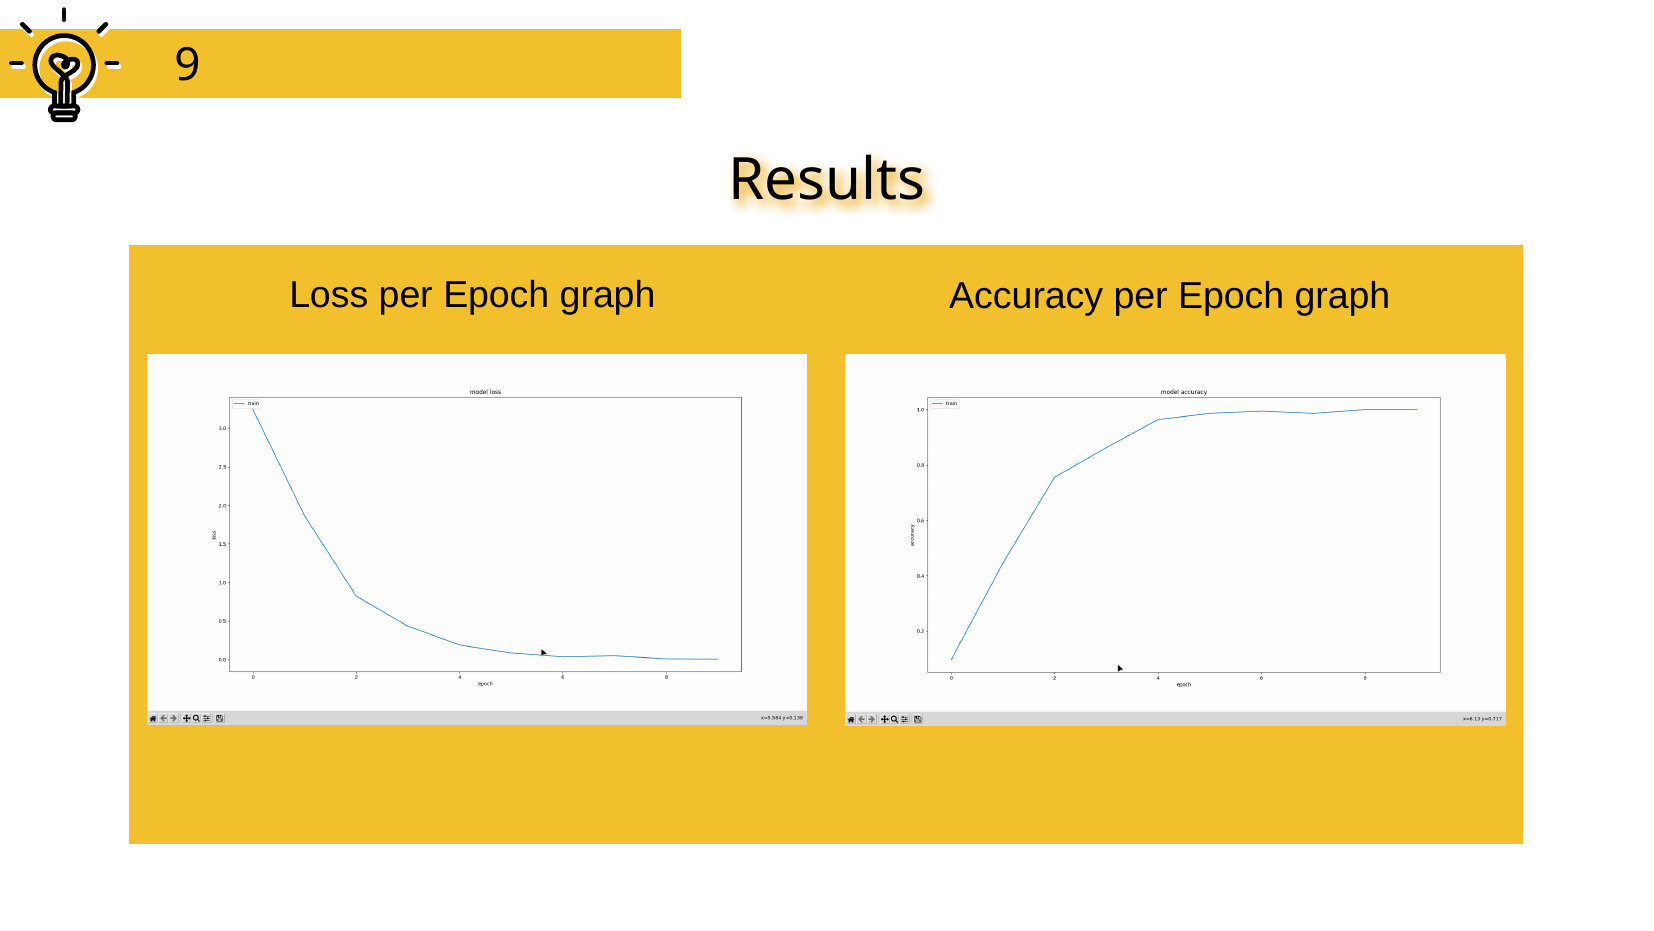

# 9
Results
Loss per Epoch graph
Accuracy per Epoch graph